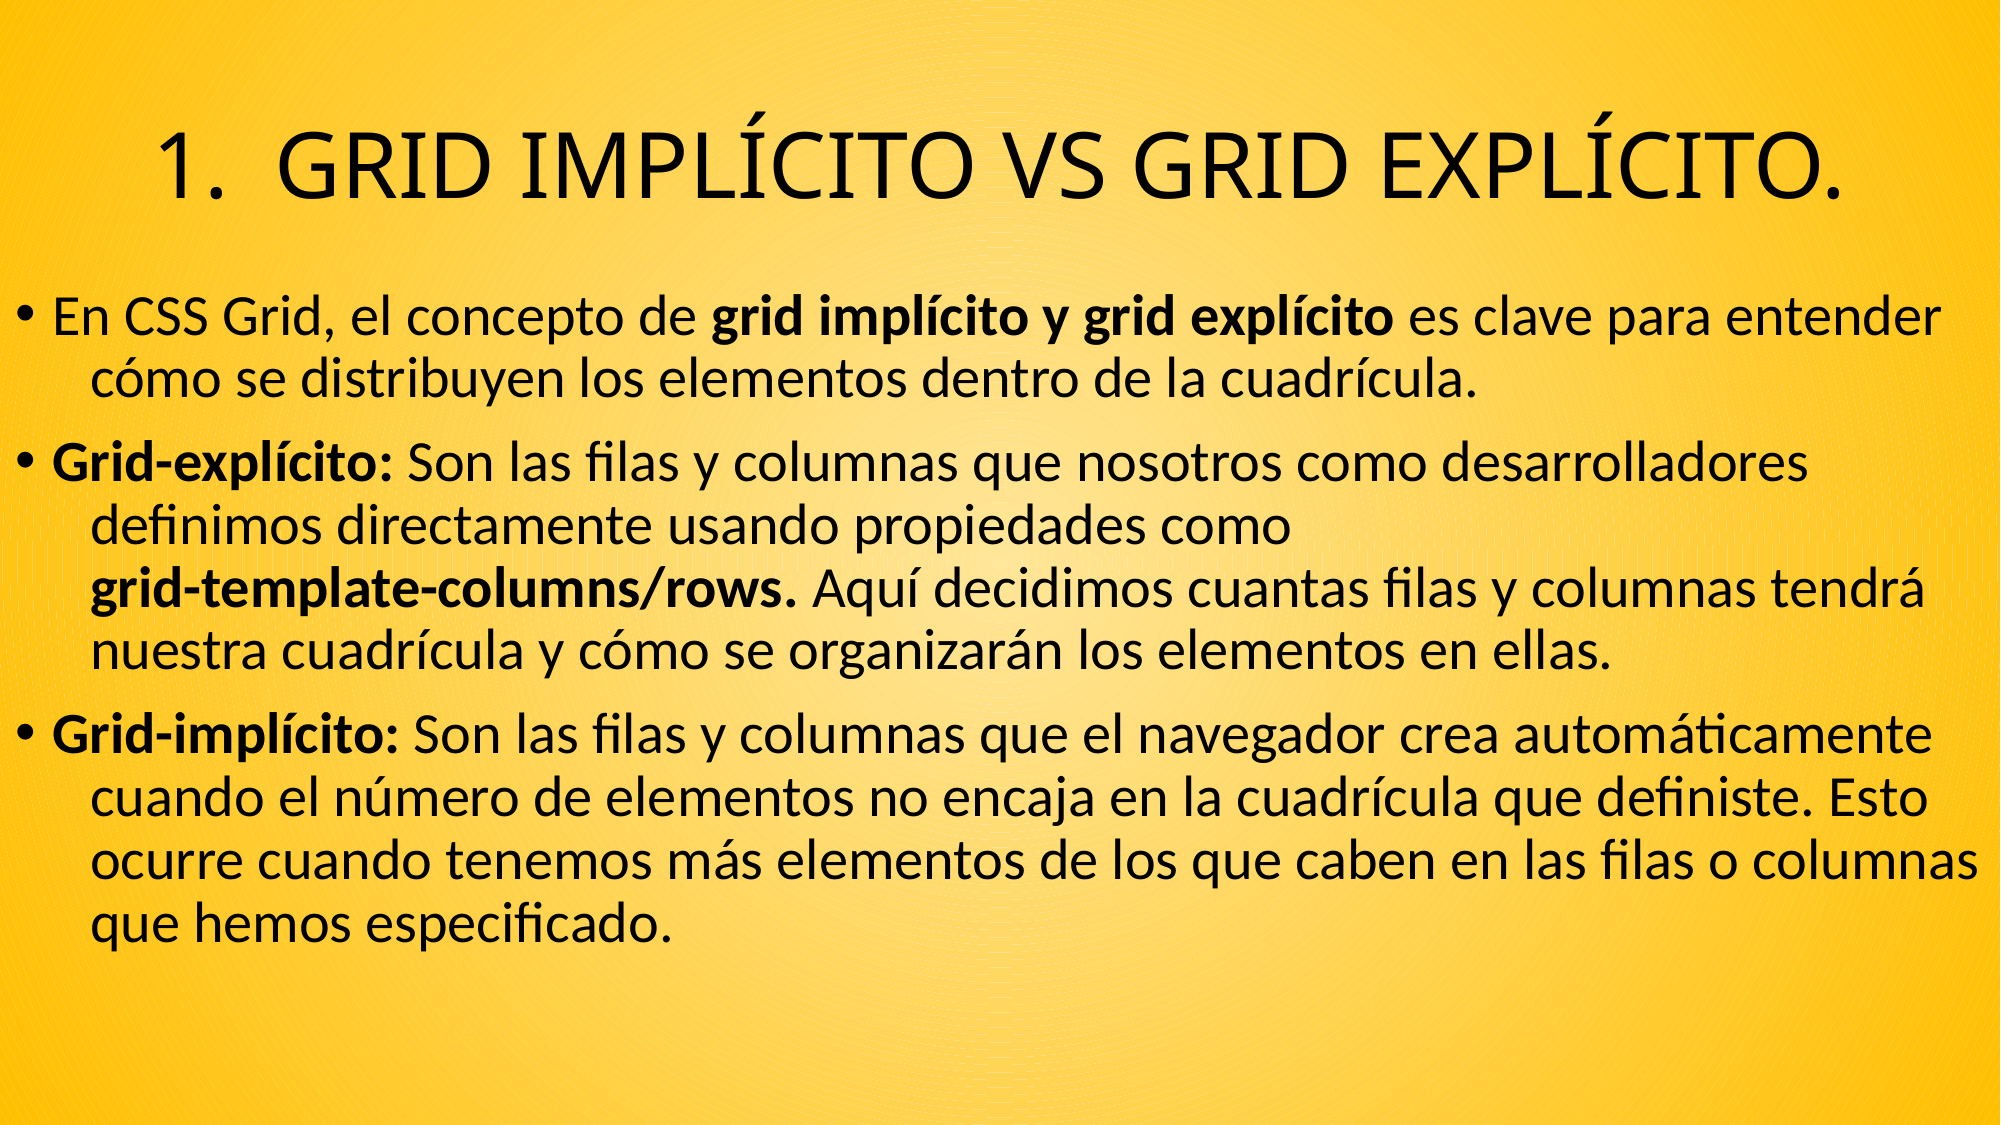

# GRID IMPLÍCITO VS GRID EXPLÍCITO.
En CSS Grid, el concepto de grid implícito y grid explícito es clave para entender cómo se distribuyen los elementos dentro de la cuadrícula.
Grid-explícito: Son las filas y columnas que nosotros como desarrolladores definimos directamente usando propiedades como grid-template-columns/rows. Aquí decidimos cuantas filas y columnas tendrá nuestra cuadrícula y cómo se organizarán los elementos en ellas.
Grid-implícito: Son las filas y columnas que el navegador crea automáticamente cuando el número de elementos no encaja en la cuadrícula que definiste. Esto ocurre cuando tenemos más elementos de los que caben en las filas o columnas que hemos especificado.